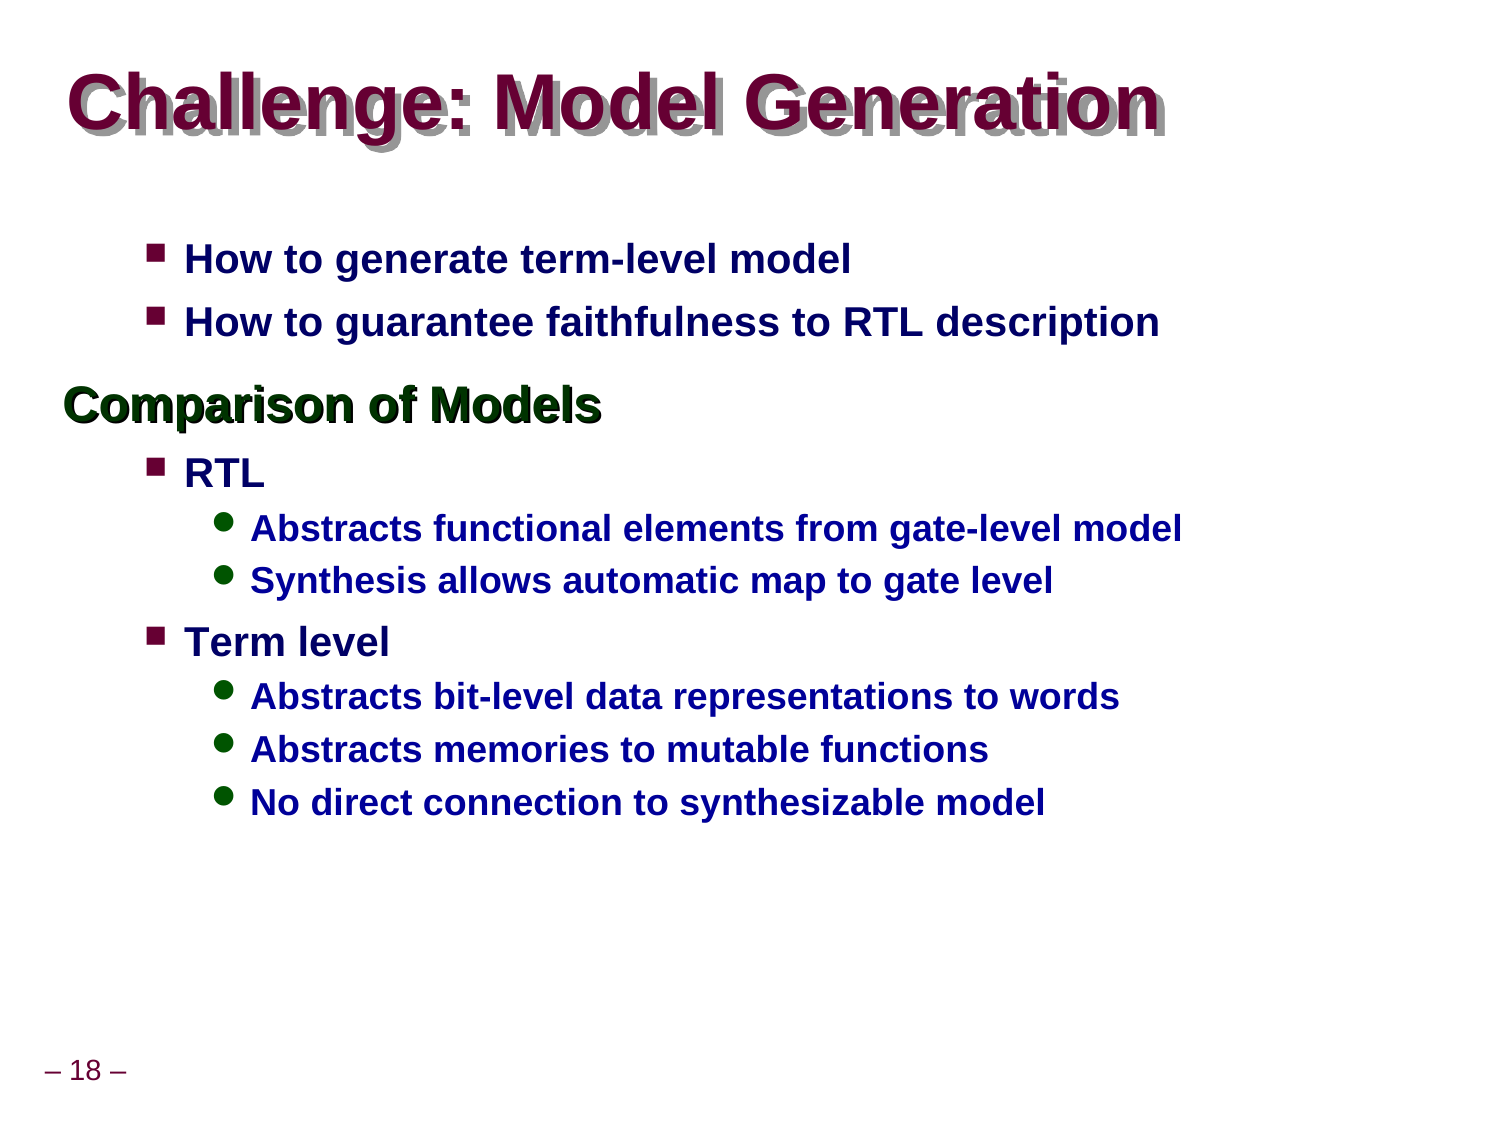

# Challenge: Model Generation
How to generate term-level model
How to guarantee faithfulness to RTL description
Comparison of Models
RTL
Abstracts functional elements from gate-level model
Synthesis allows automatic map to gate level
Term level
Abstracts bit-level data representations to words
Abstracts memories to mutable functions
No direct connection to synthesizable model